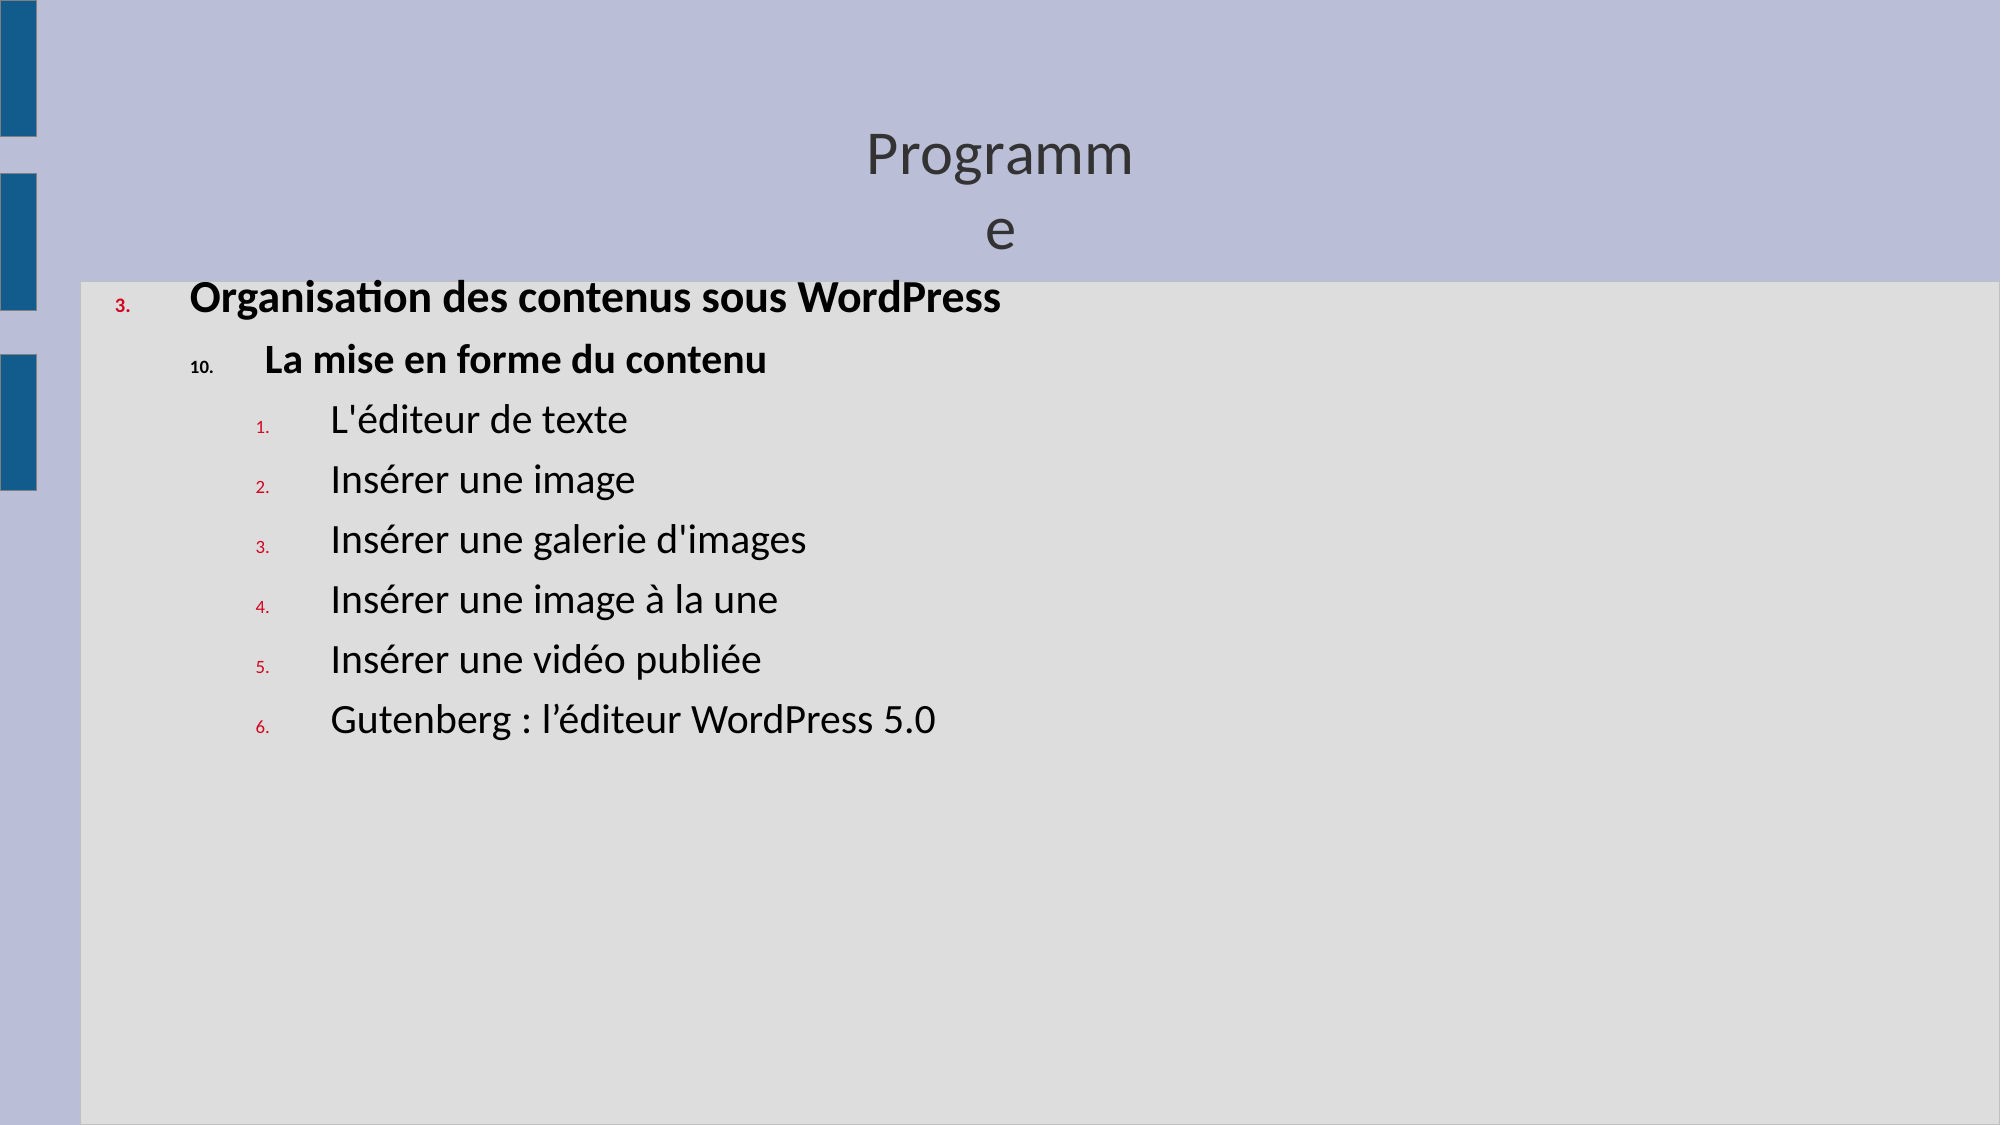

# Programme
Organisation des contenus sous WordPress
La mise en forme du contenu
L'éditeur de texte
Insérer une image
Insérer une galerie d'images
Insérer une image à la une
Insérer une vidéo publiée
Gutenberg : l’éditeur WordPress 5.0